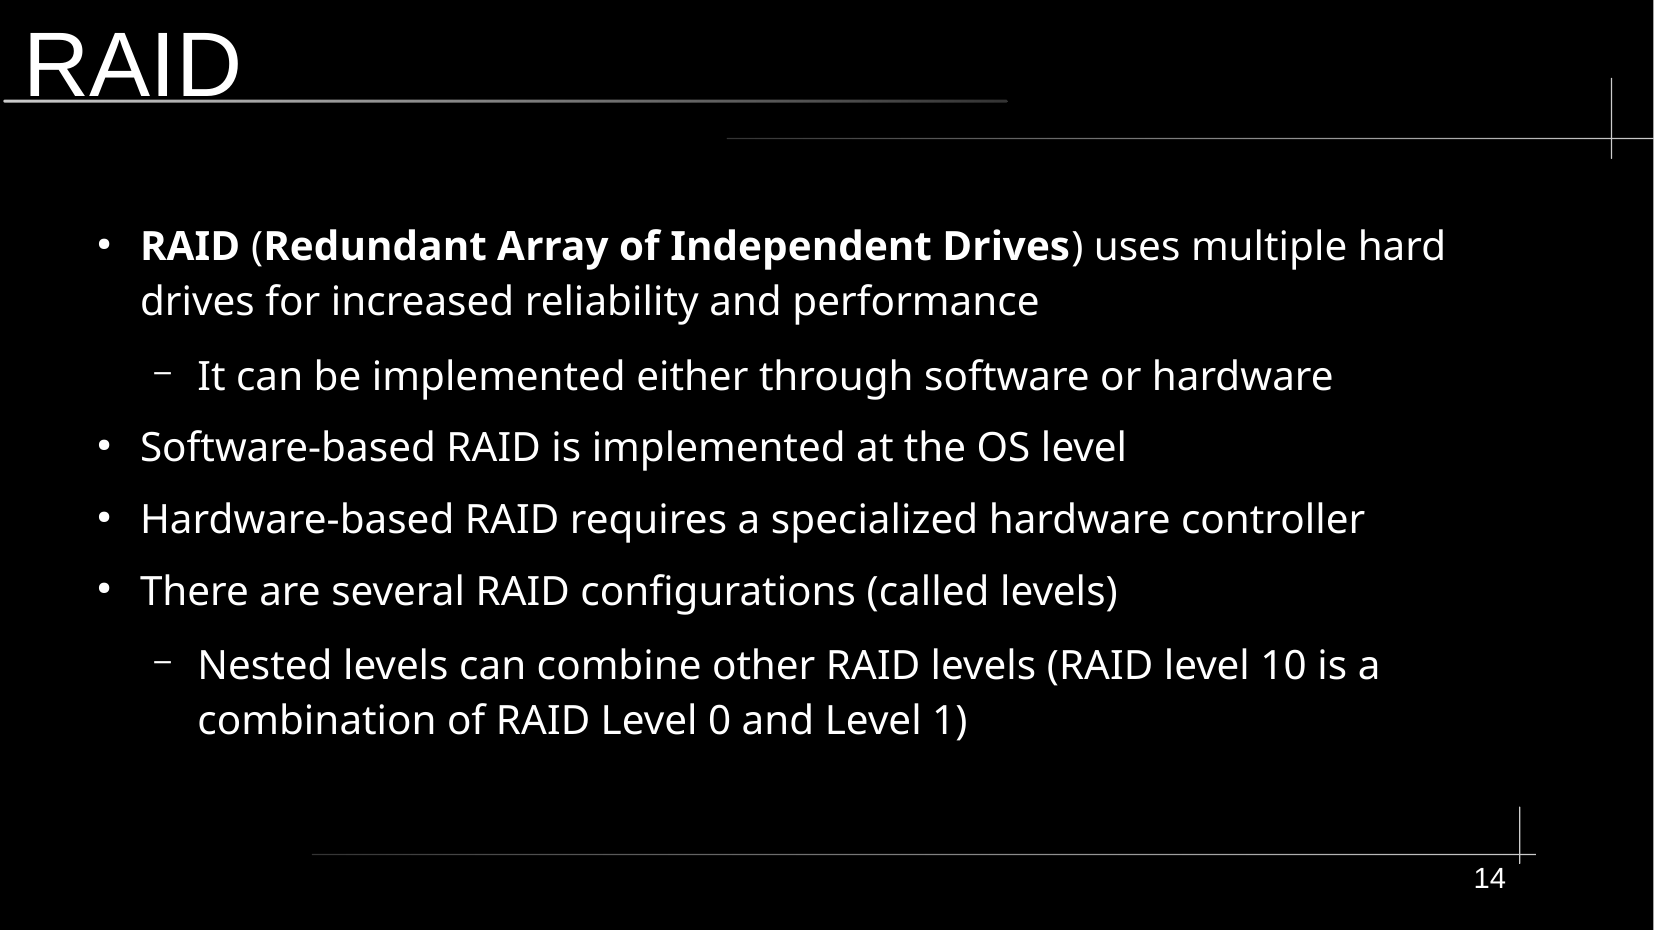

# RAID
RAID (Redundant Array of Independent Drives) uses multiple hard drives for increased reliability and performance
It can be implemented either through software or hardware
Software-based RAID is implemented at the OS level
Hardware-based RAID requires a specialized hardware controller
There are several RAID configurations (called levels)
Nested levels can combine other RAID levels (RAID level 10 is a combination of RAID Level 0 and Level 1)
14